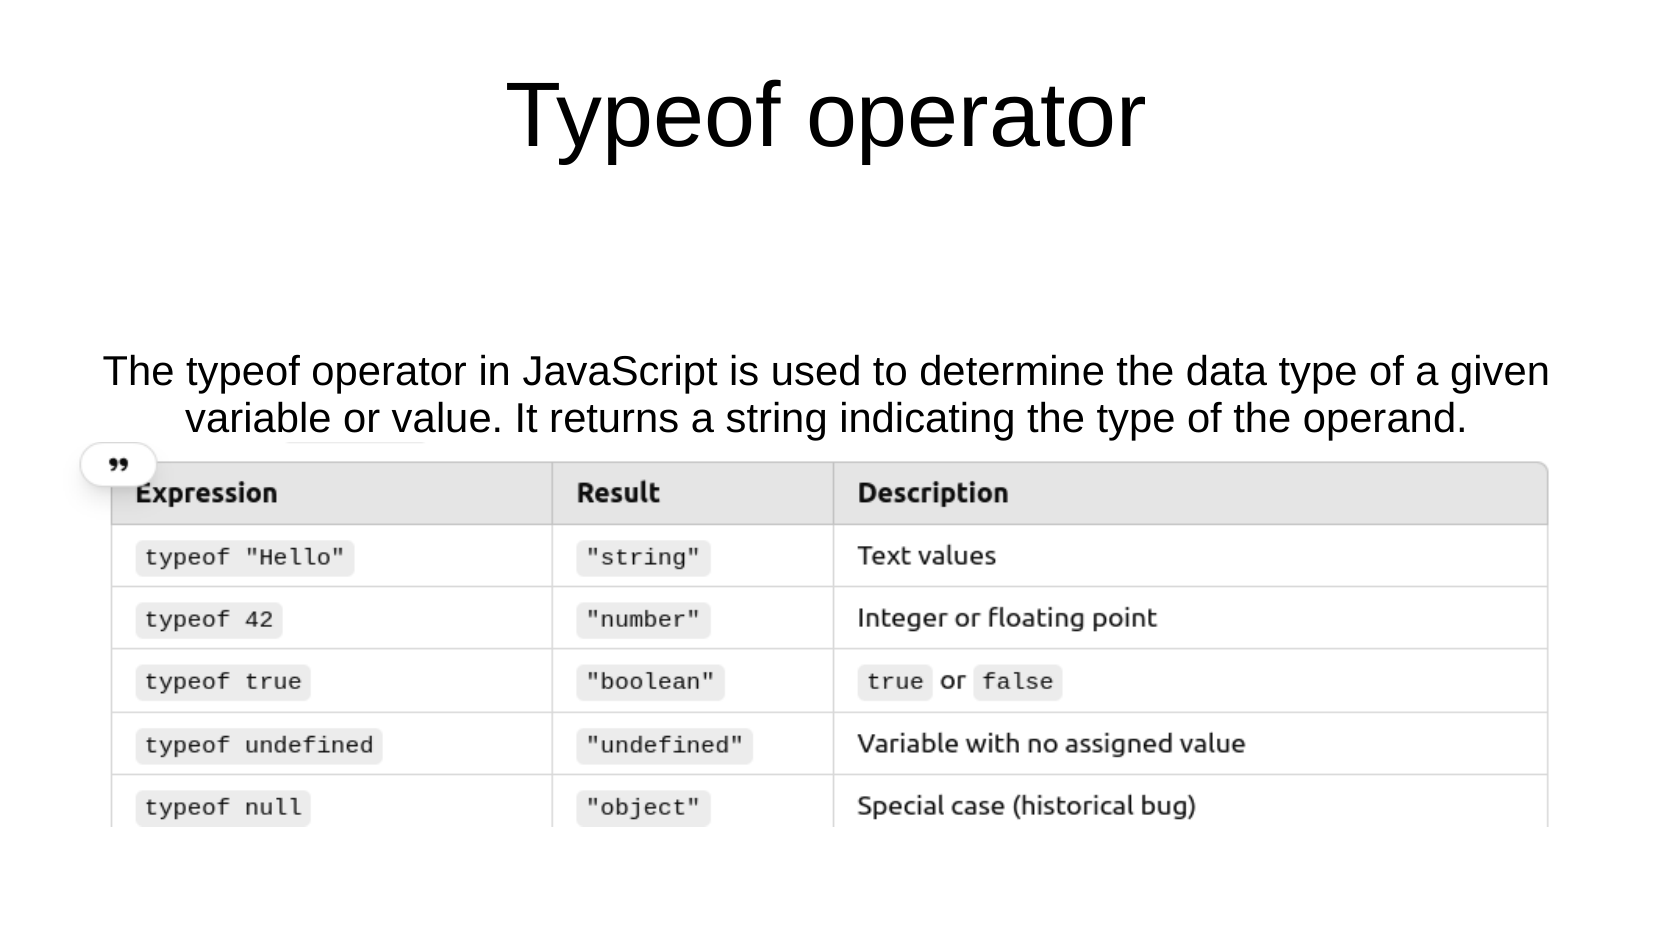

# Typeof operator
The typeof operator in JavaScript is used to determine the data type of a given variable or value. It returns a string indicating the type of the operand.